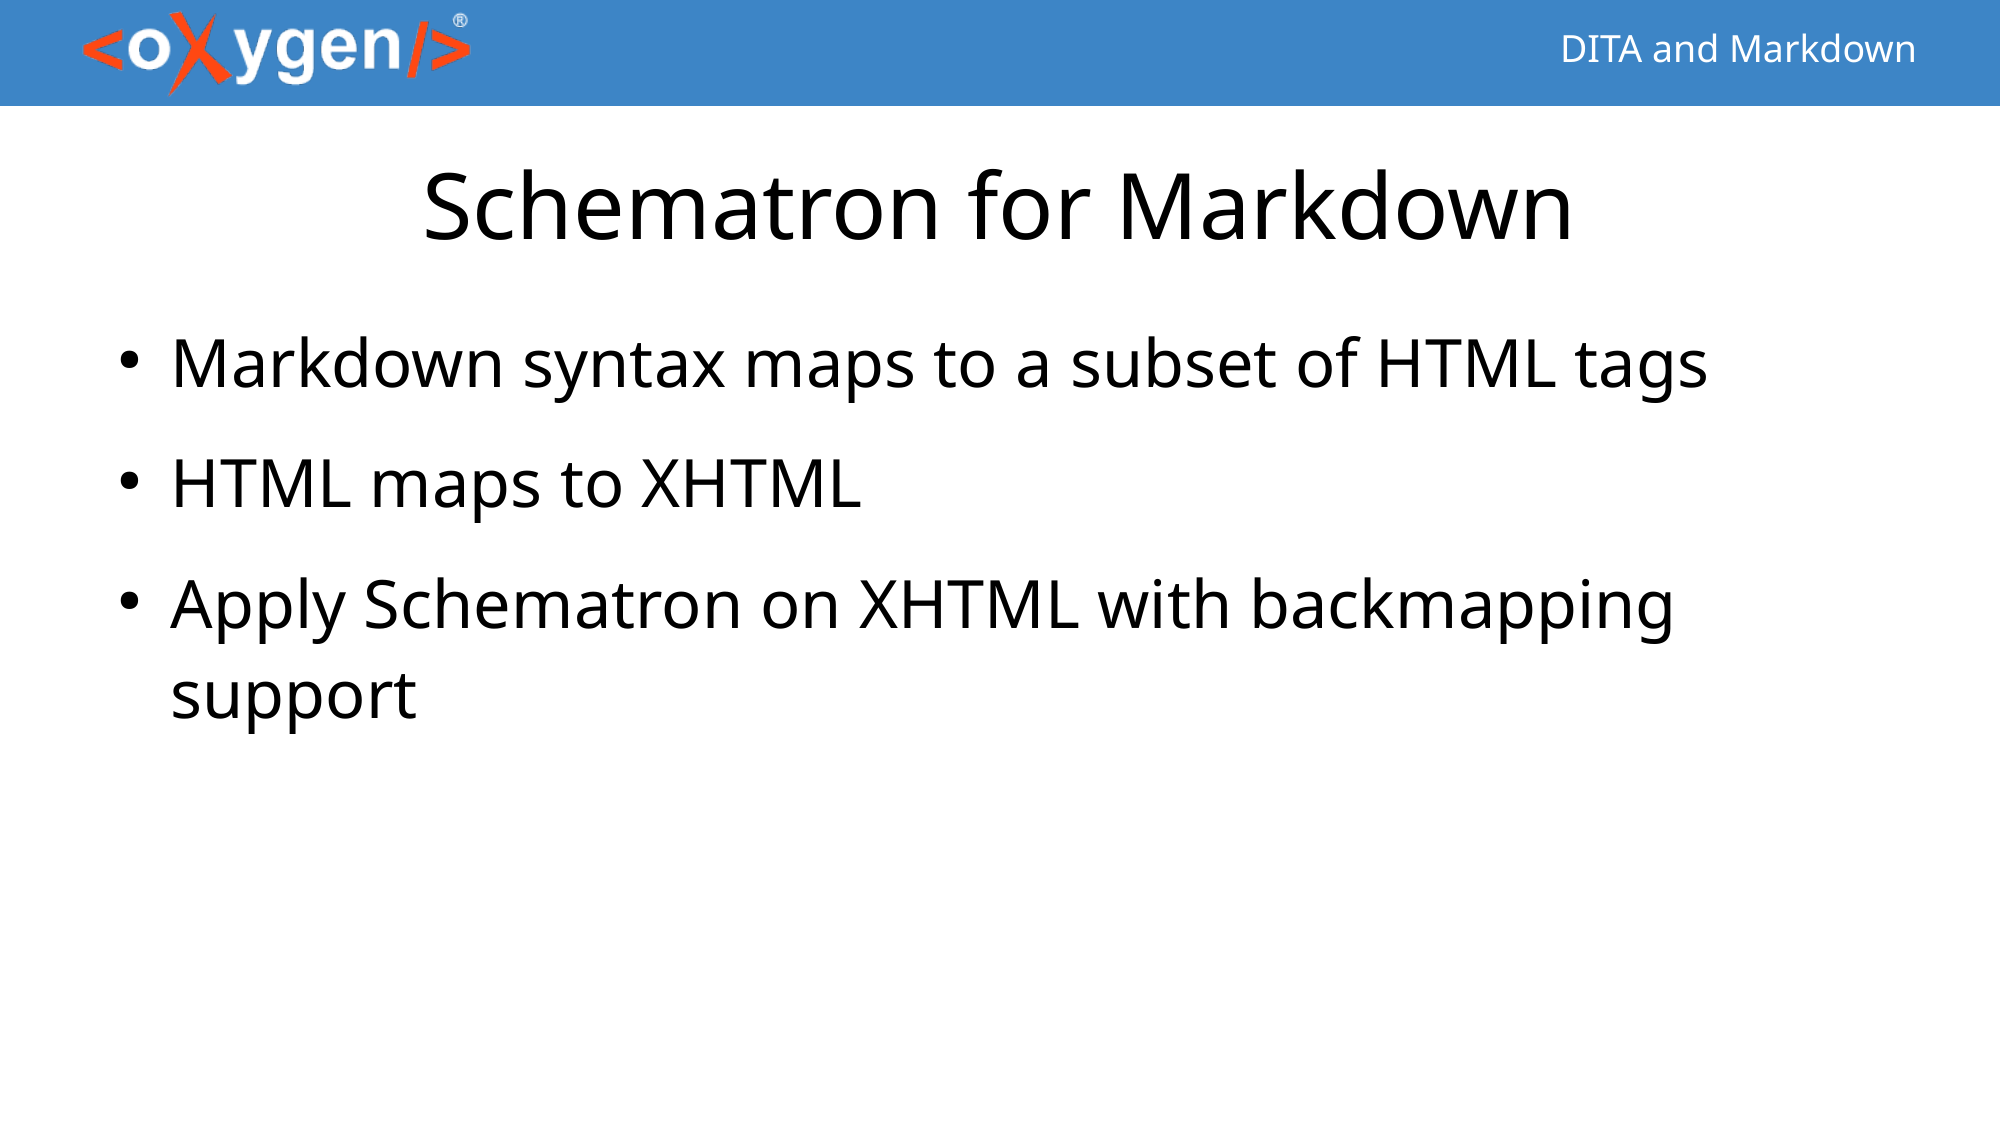

# Schematron for Markdown
Markdown syntax maps to a subset of HTML tags
HTML maps to XHTML
Apply Schematron on XHTML with backmapping support